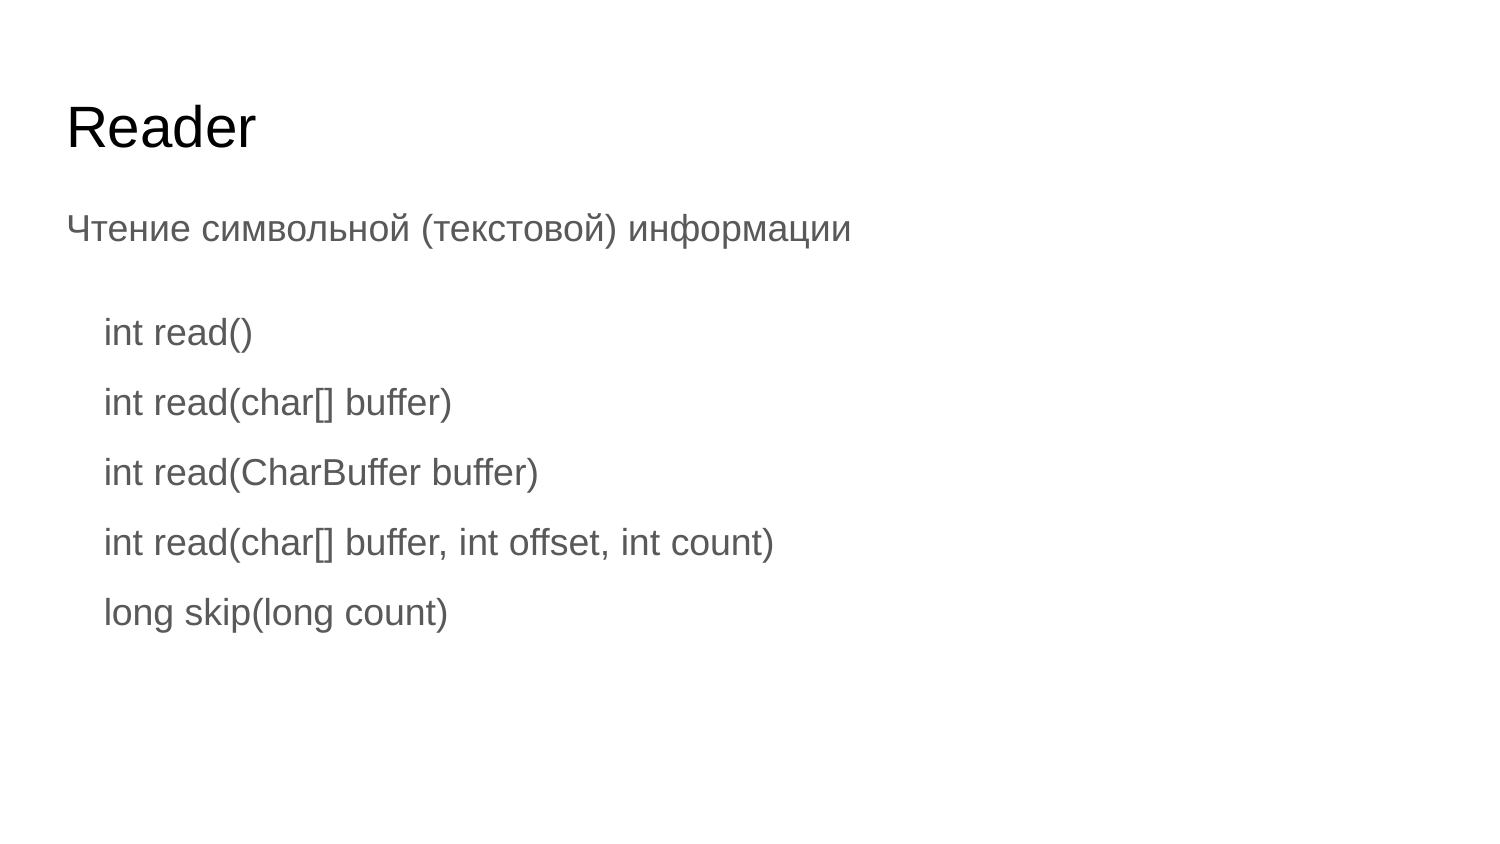

# Reader
Чтение символьной (текстовой) информации
int read()
int read(char[] buffer)
int read(CharBuffer buffer)
int read(char[] buffer, int offset, int count)
long skip(long count)